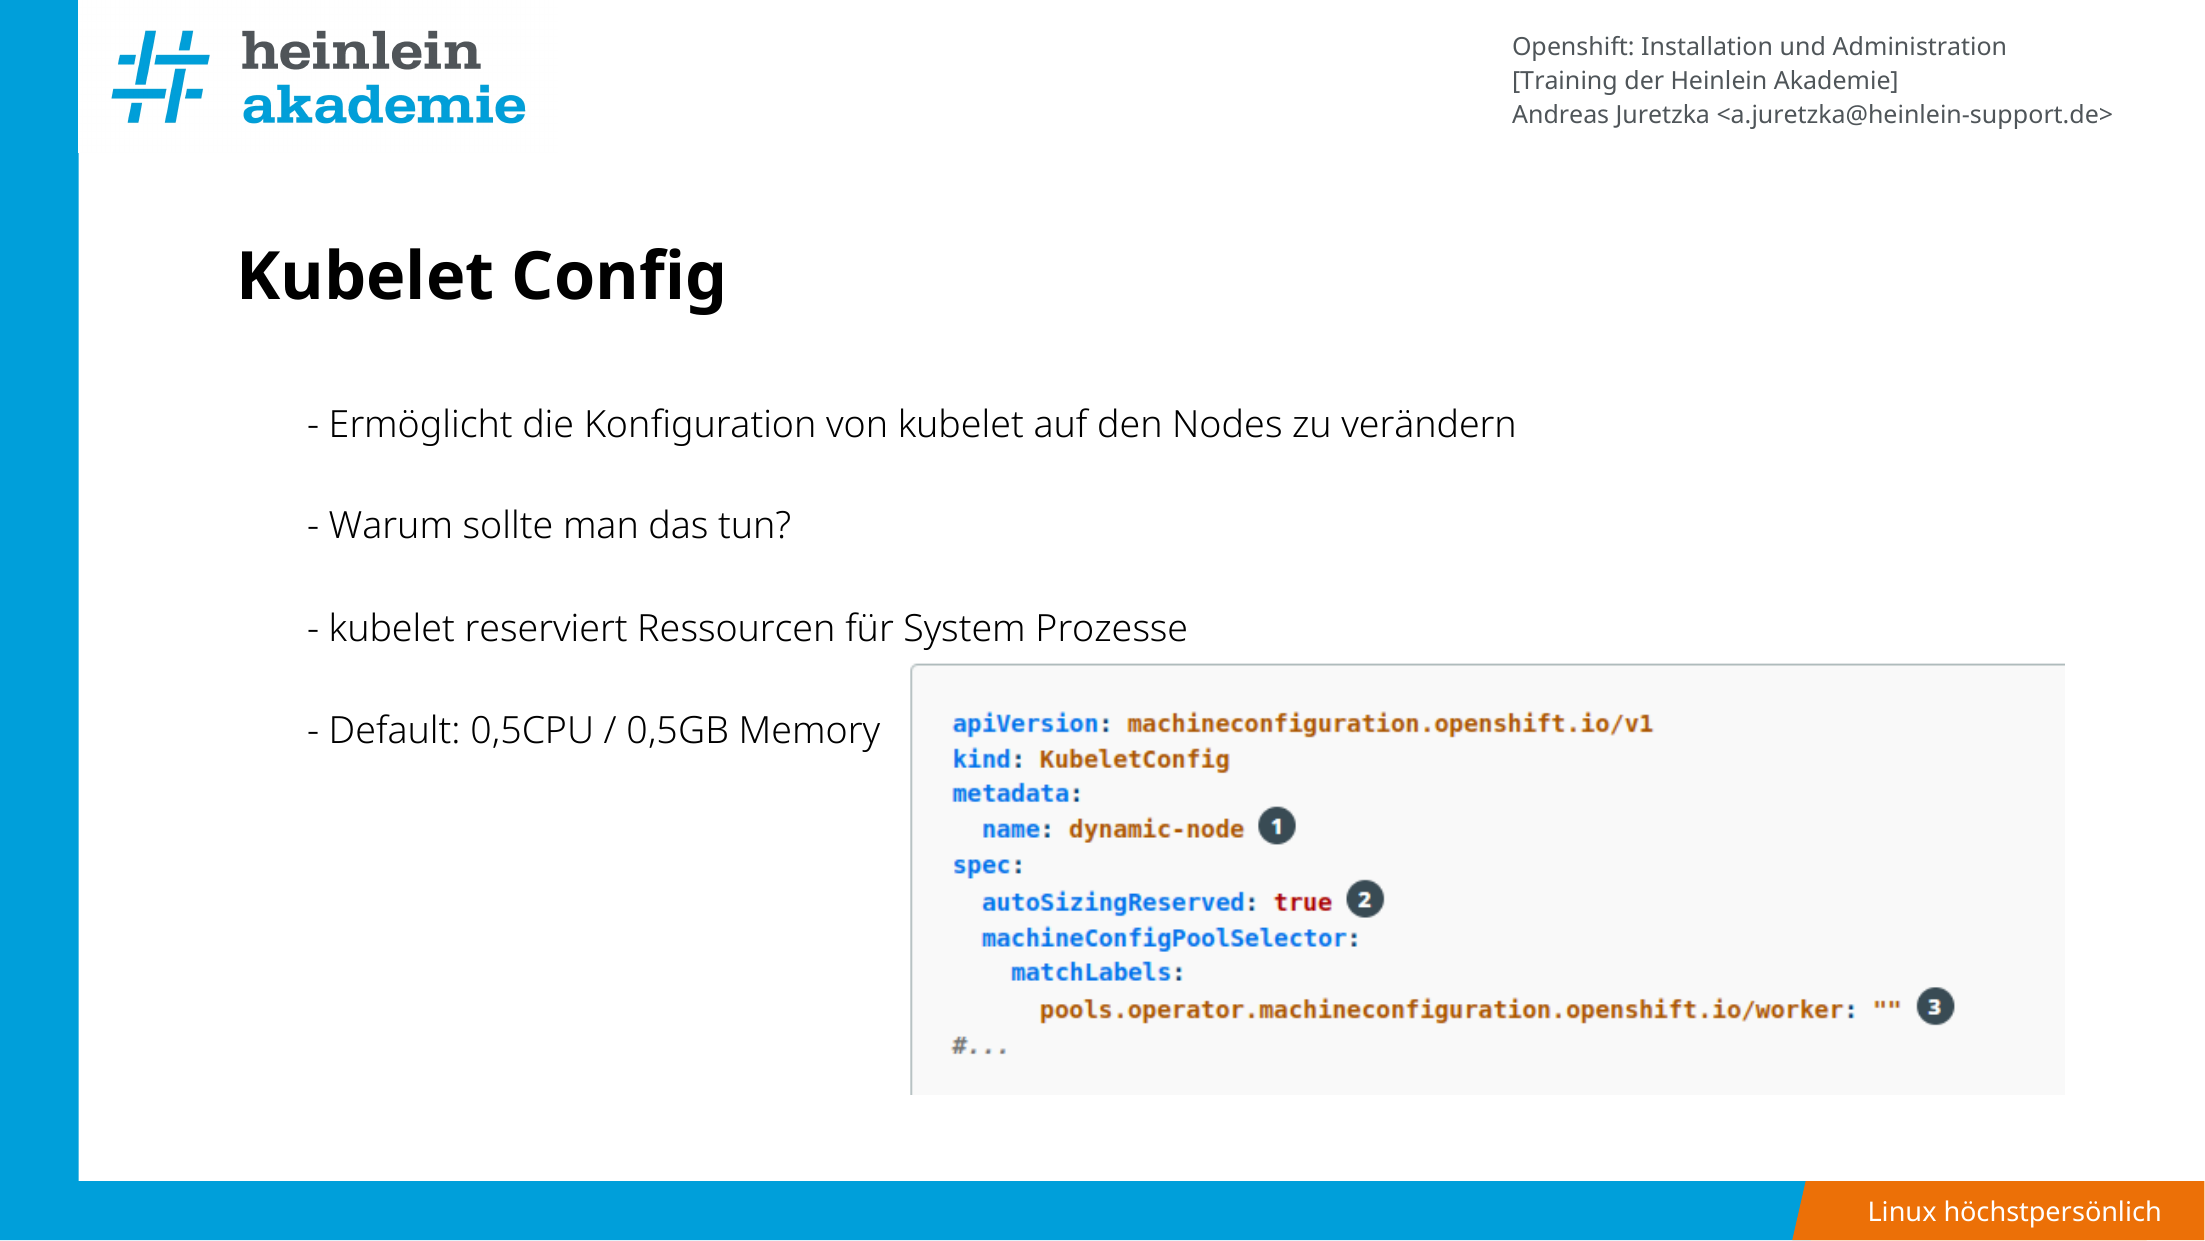

# Kubelet Config
- Ermöglicht die Konﬁguration von kubelet auf den Nodes zu verändern
- Warum sollte man das tun?
- kubelet reserviert Ressourcen für System Prozesse
- Default: 0,5CPU / 0,5GB Memory